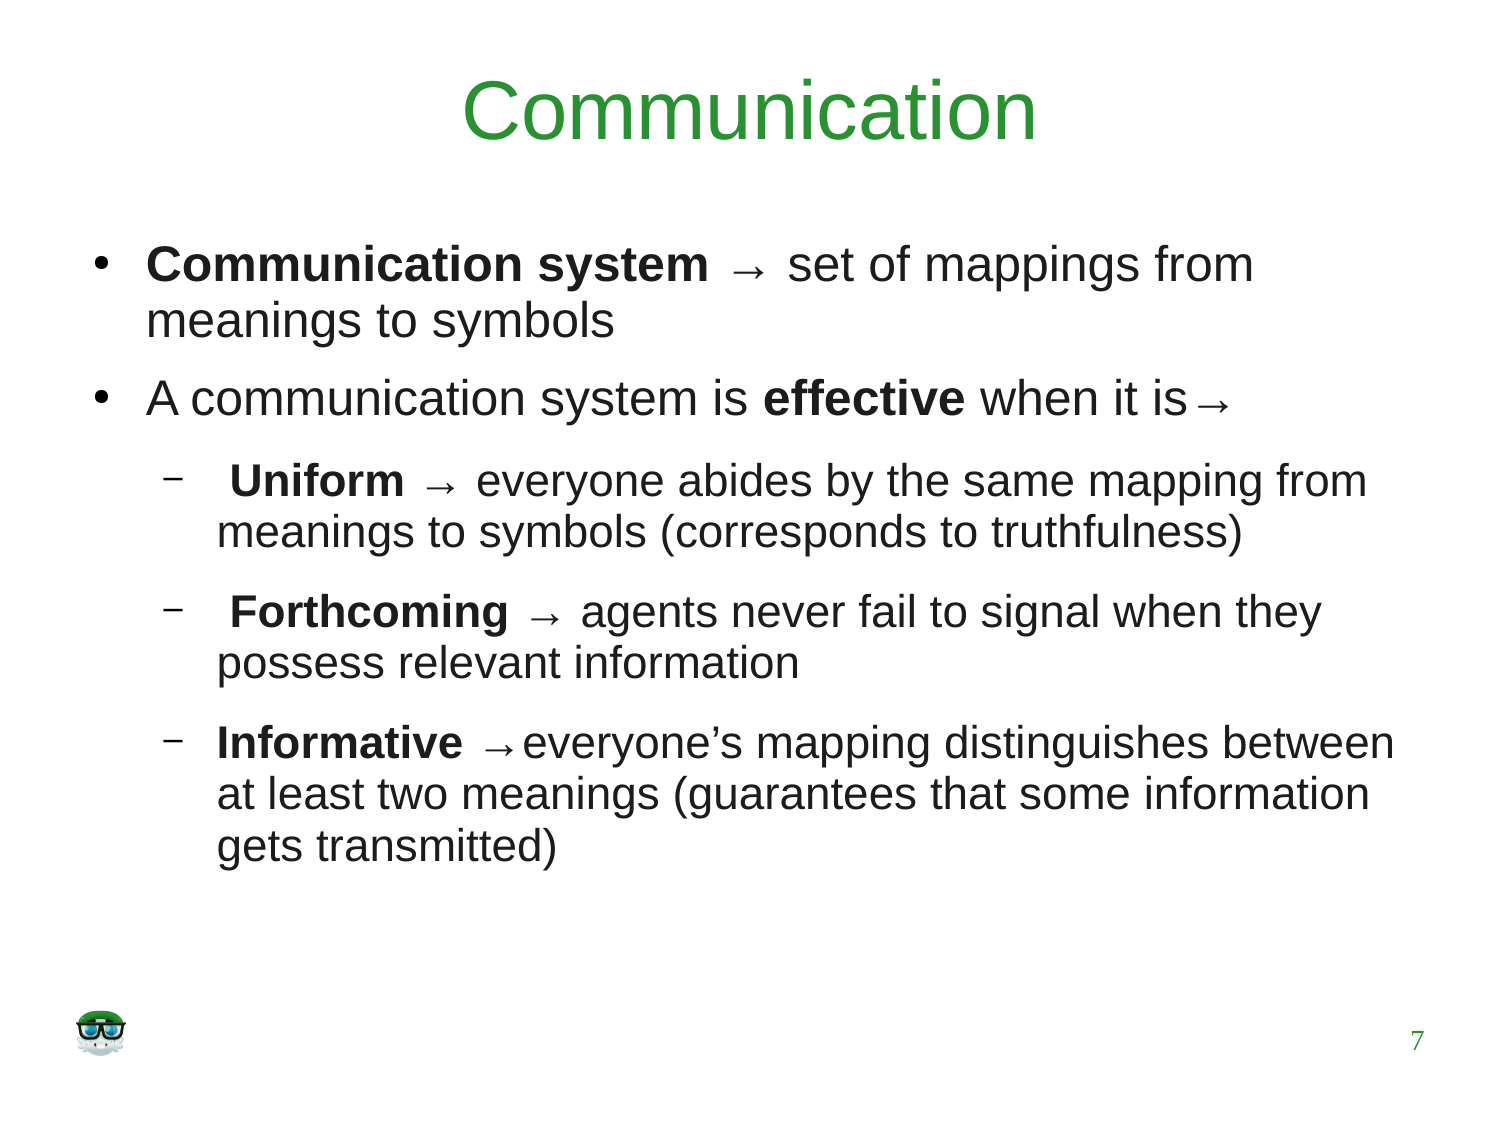

# Communication
Communication system → set of mappings from meanings to symbols
A communication system is effective when it is→
 Uniform → everyone abides by the same mapping from meanings to symbols (corresponds to truthfulness)
 Forthcoming → agents never fail to signal when they possess relevant information
Informative →everyone’s mapping distinguishes between at least two meanings (guarantees that some information gets transmitted)
7